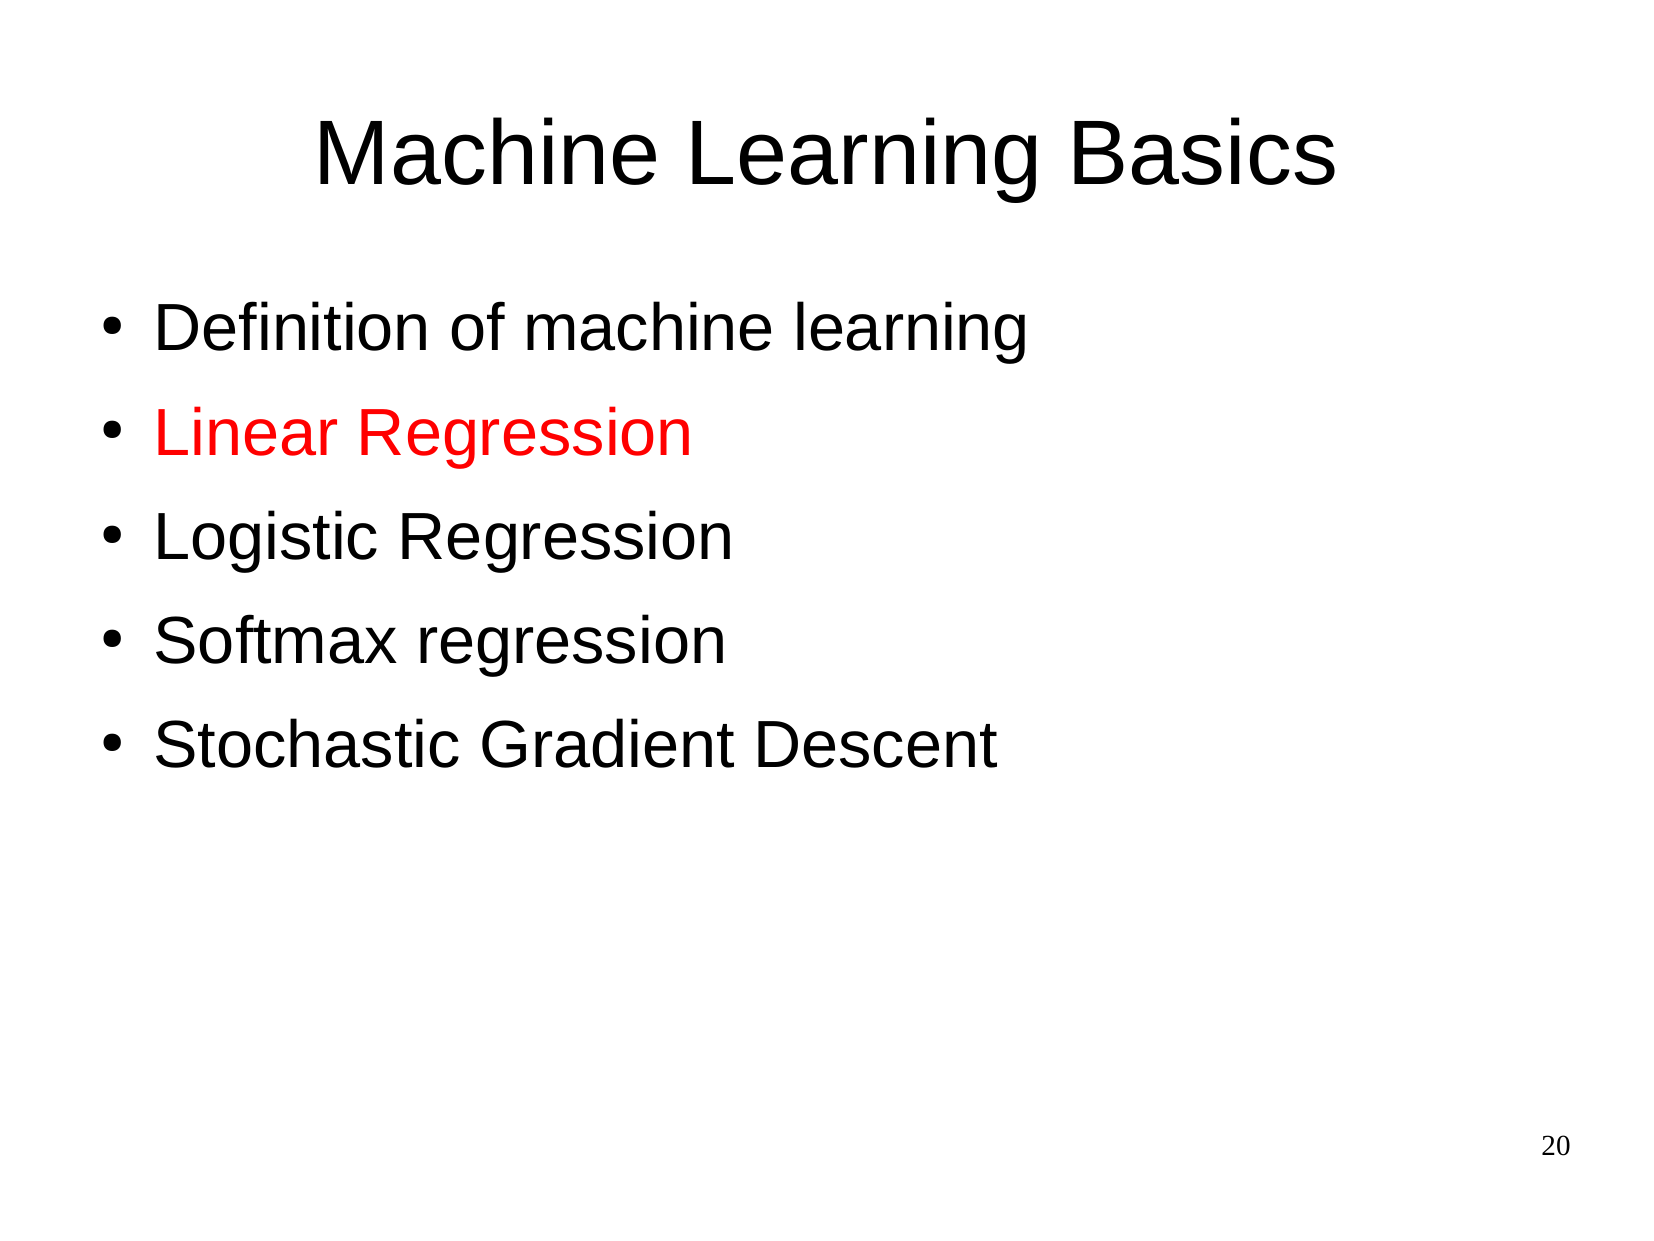

# Machine Learning Basics
Definition of machine learning
Linear Regression
Logistic Regression
Softmax regression
Stochastic Gradient Descent
20